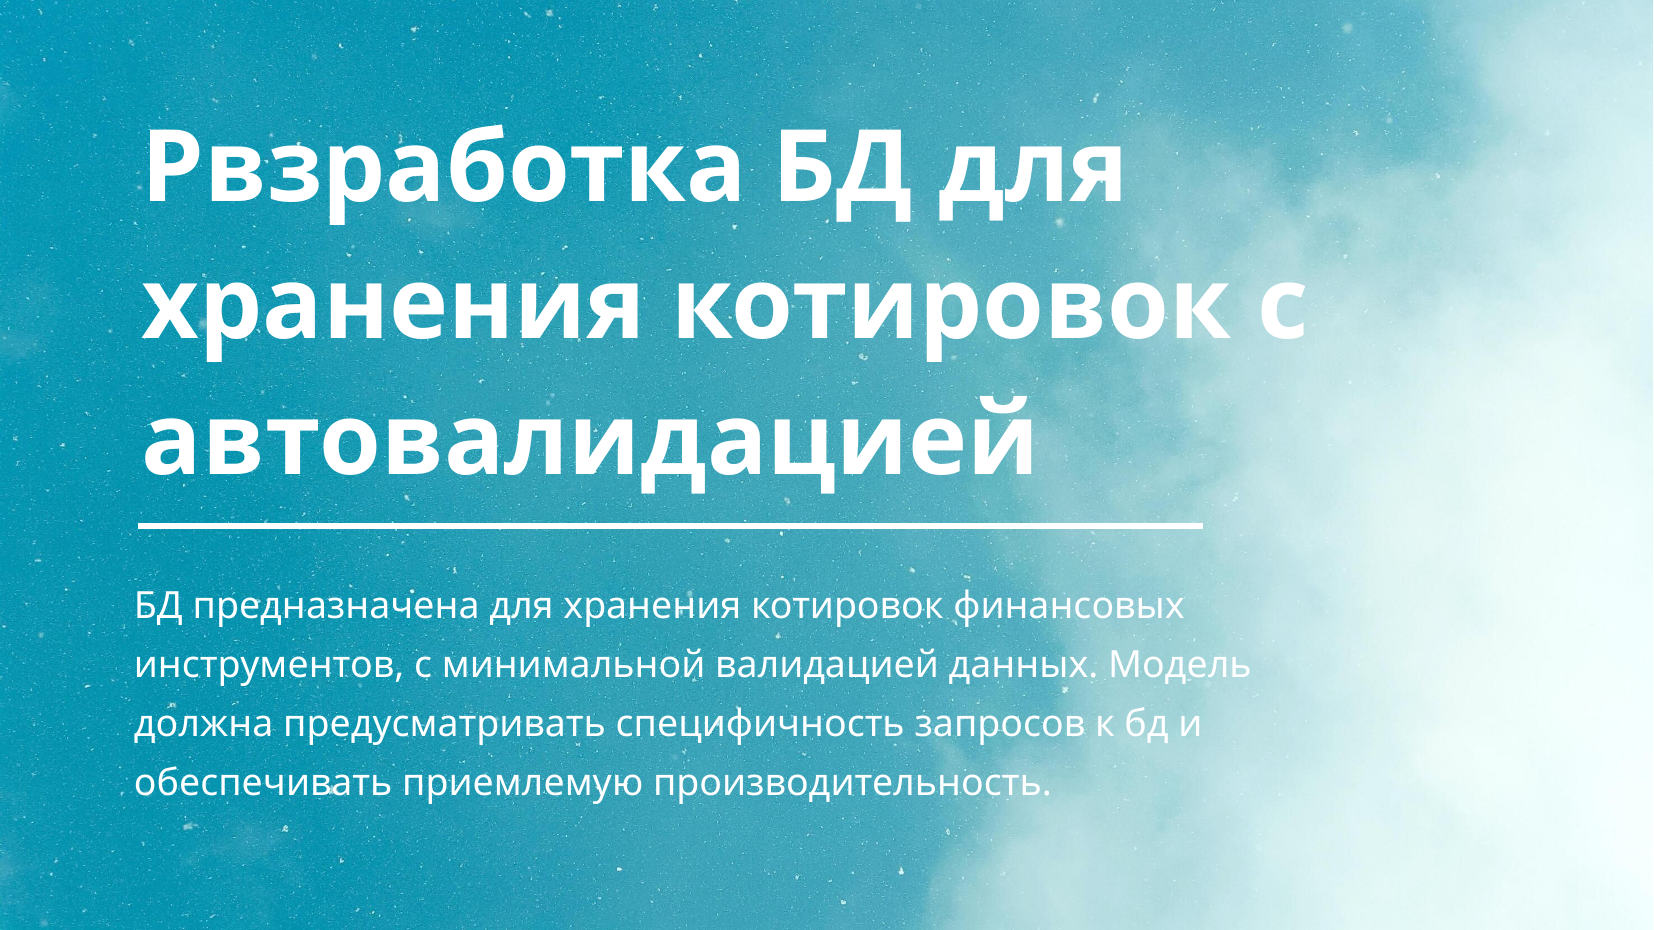

# Рвзработка БД для хранения котировок с автовалидацией
БД предназначена для хранения котировок финансовых инструментов, с минимальной валидацией данных. Модель должна предусматривать специфичность запросов к бд и обеспечивать приемлемую производительность.